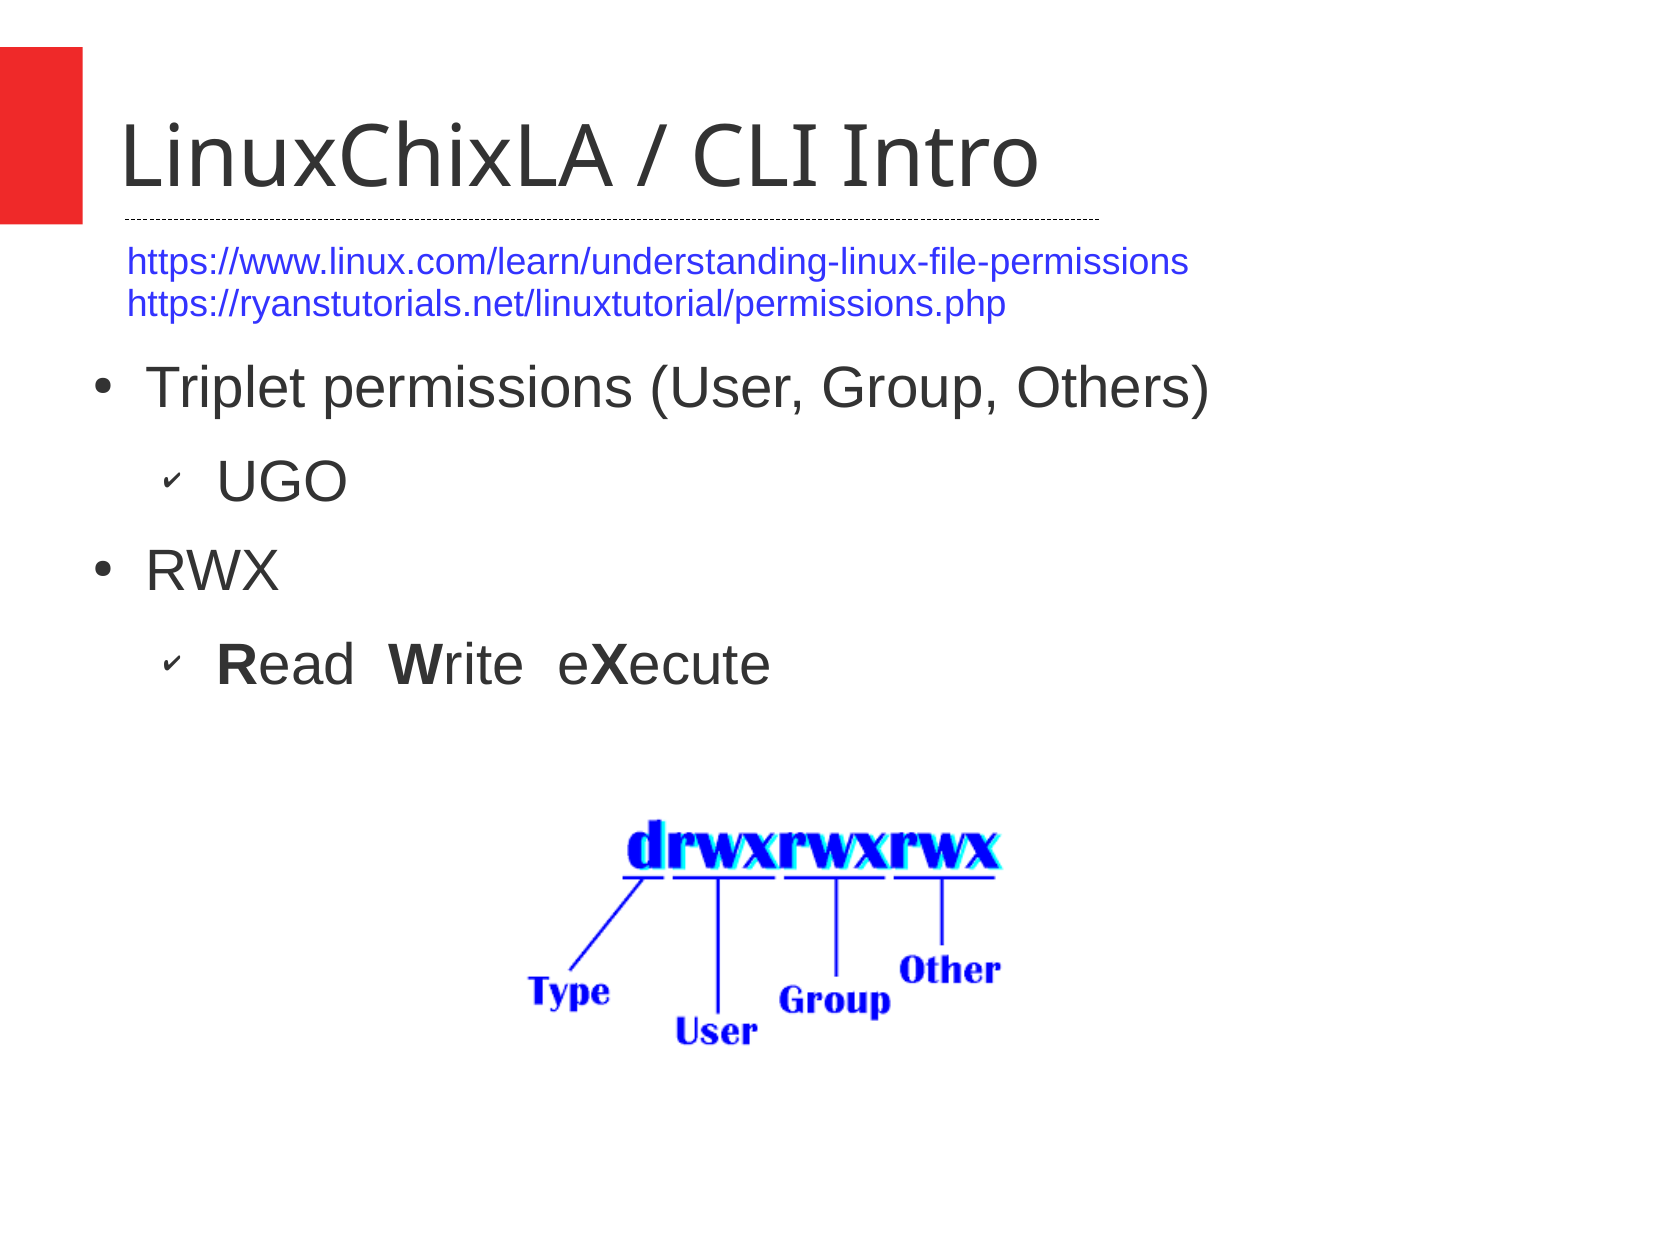

# LinuxChixLA / CLI Intro
https://www.linux.com/learn/understanding-linux-file-permissions
https://ryanstutorials.net/linuxtutorial/permissions.php
Triplet permissions (User, Group, Others)
UGO
RWX
Read Write eXecute